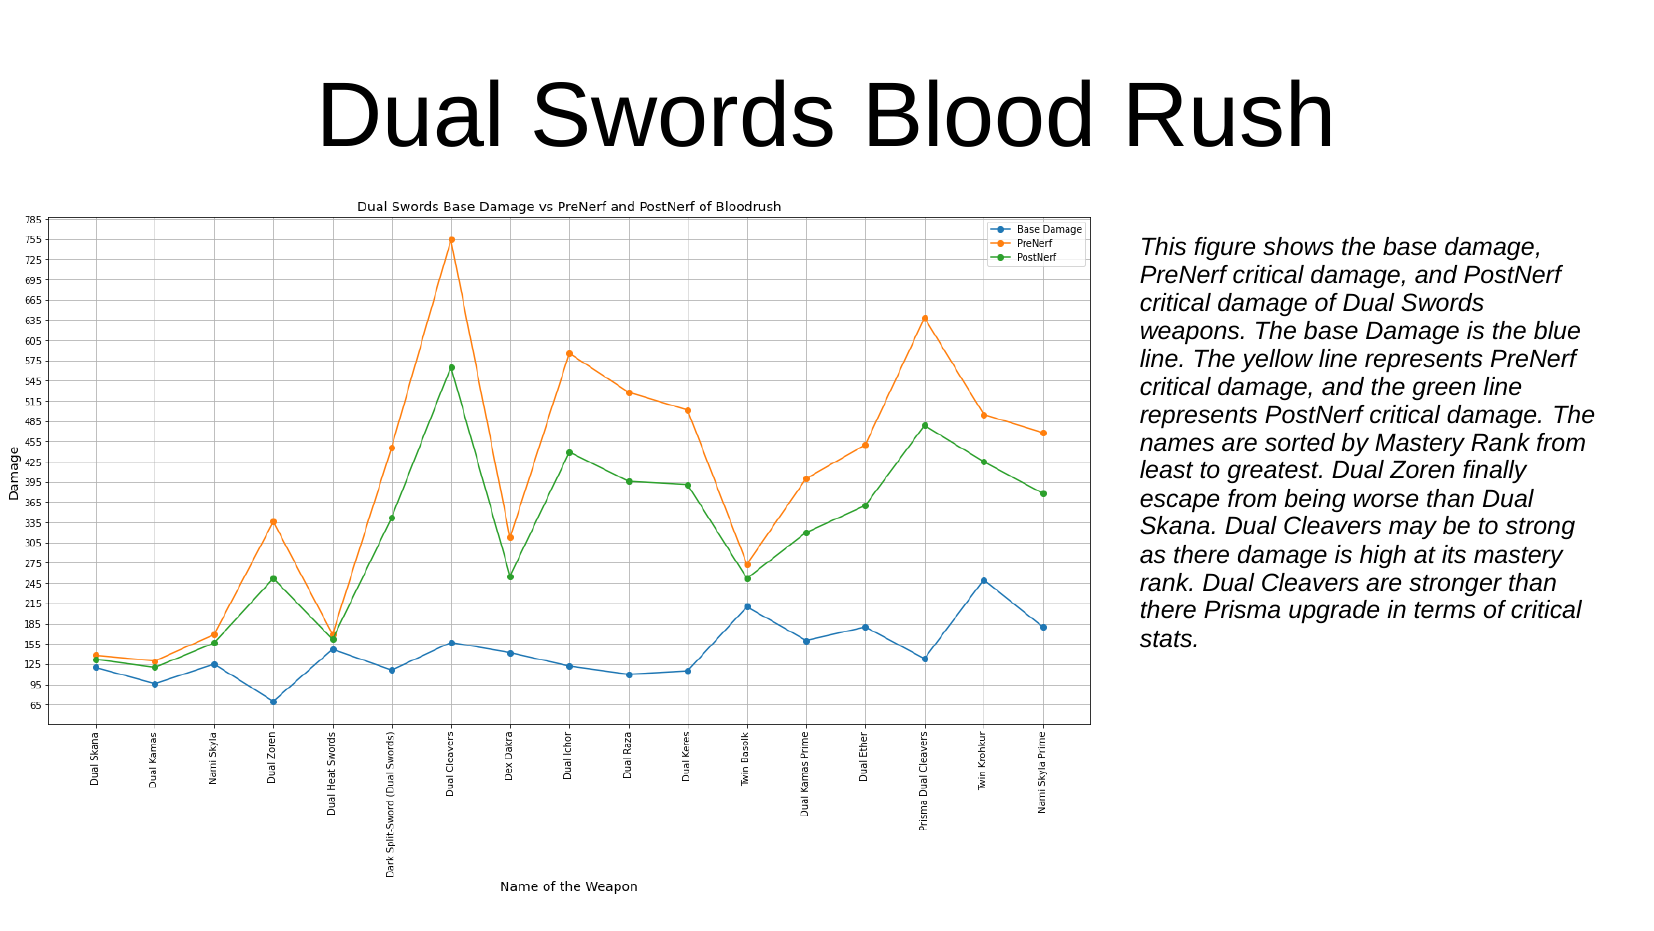

# Dual Swords Blood Rush
This figure shows the base damage, PreNerf critical damage, and PostNerf critical damage of Dual Swords weapons. The base Damage is the blue line. The yellow line represents PreNerf critical damage, and the green line represents PostNerf critical damage. The names are sorted by Mastery Rank from least to greatest. Dual Zoren finally escape from being worse than Dual Skana. Dual Cleavers may be to strong as there damage is high at its mastery rank. Dual Cleavers are stronger than there Prisma upgrade in terms of critical stats.